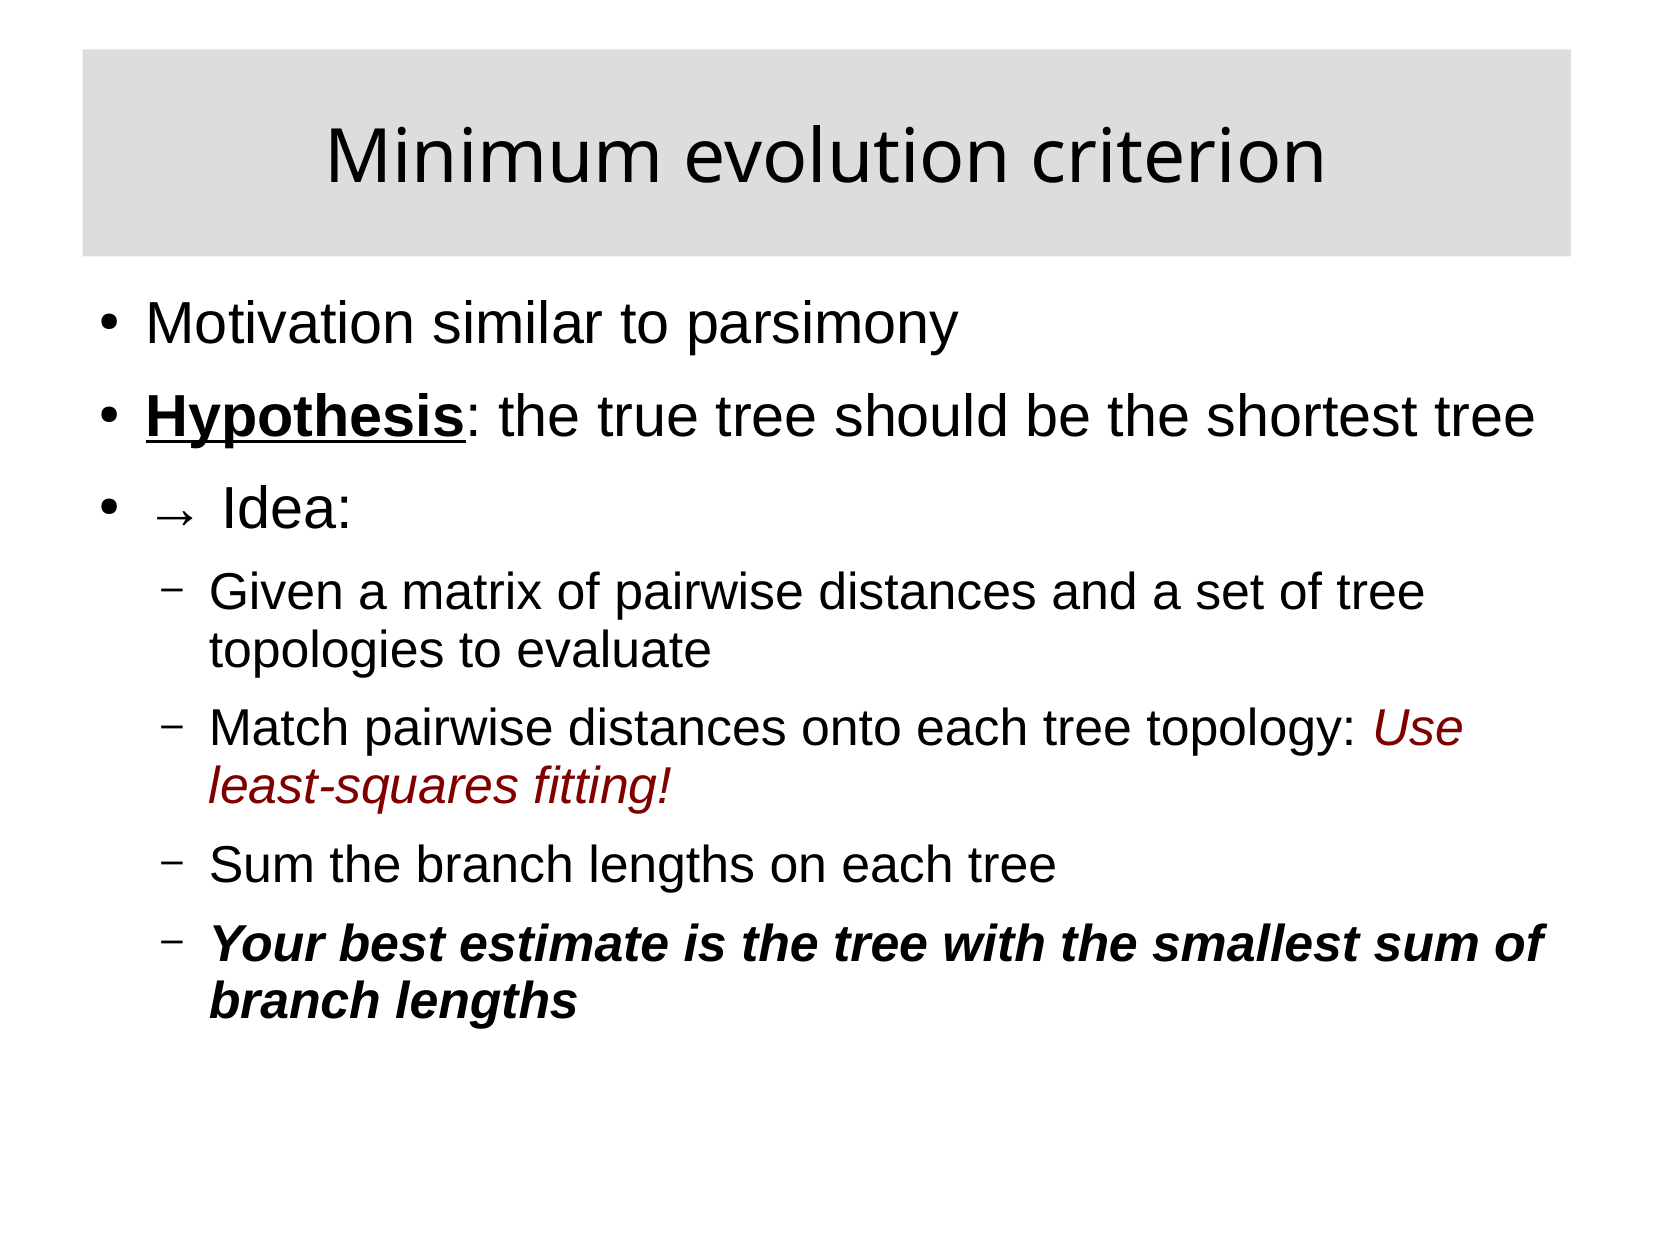

# Minimum evolution criterion
Motivation similar to parsimony
Hypothesis: the true tree should be the shortest tree
→ Idea:
Given a matrix of pairwise distances and a set of tree topologies to evaluate
Match pairwise distances onto each tree topology: Use least-squares fitting!
Sum the branch lengths on each tree
Your best estimate is the tree with the smallest sum of branch lengths